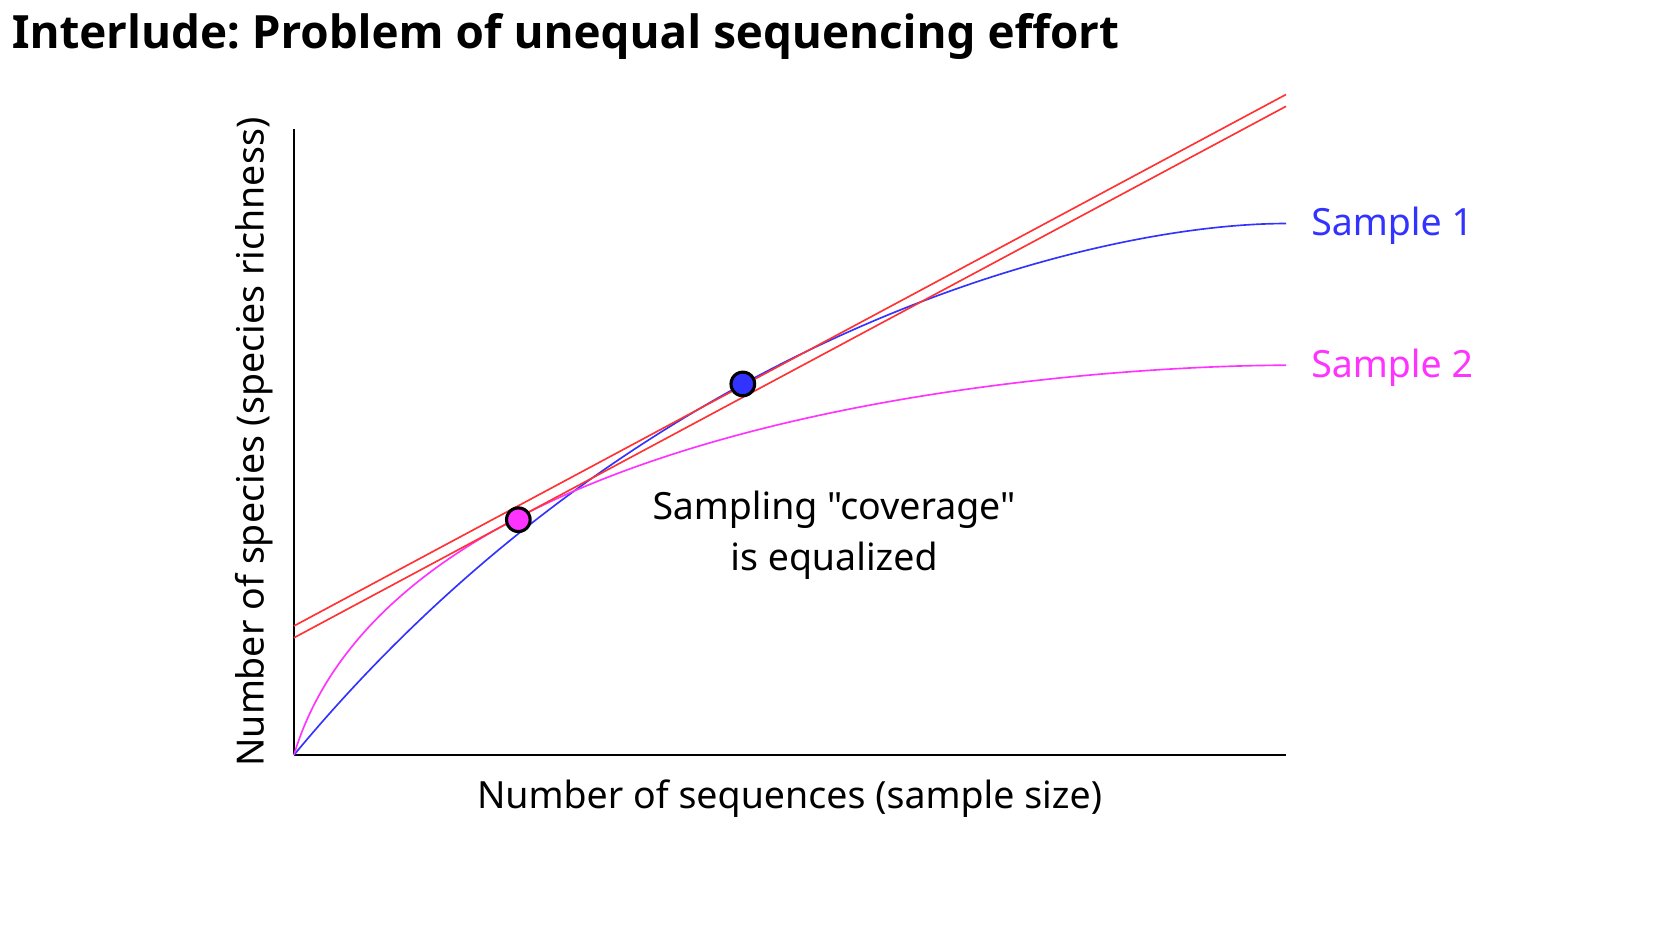

# Interlude: Problem of unequal sequencing effort
Sample 1
Sample 2
Number of species (species richness)
Sampling "coverage"
is equalized
Number of sequences (sample size)